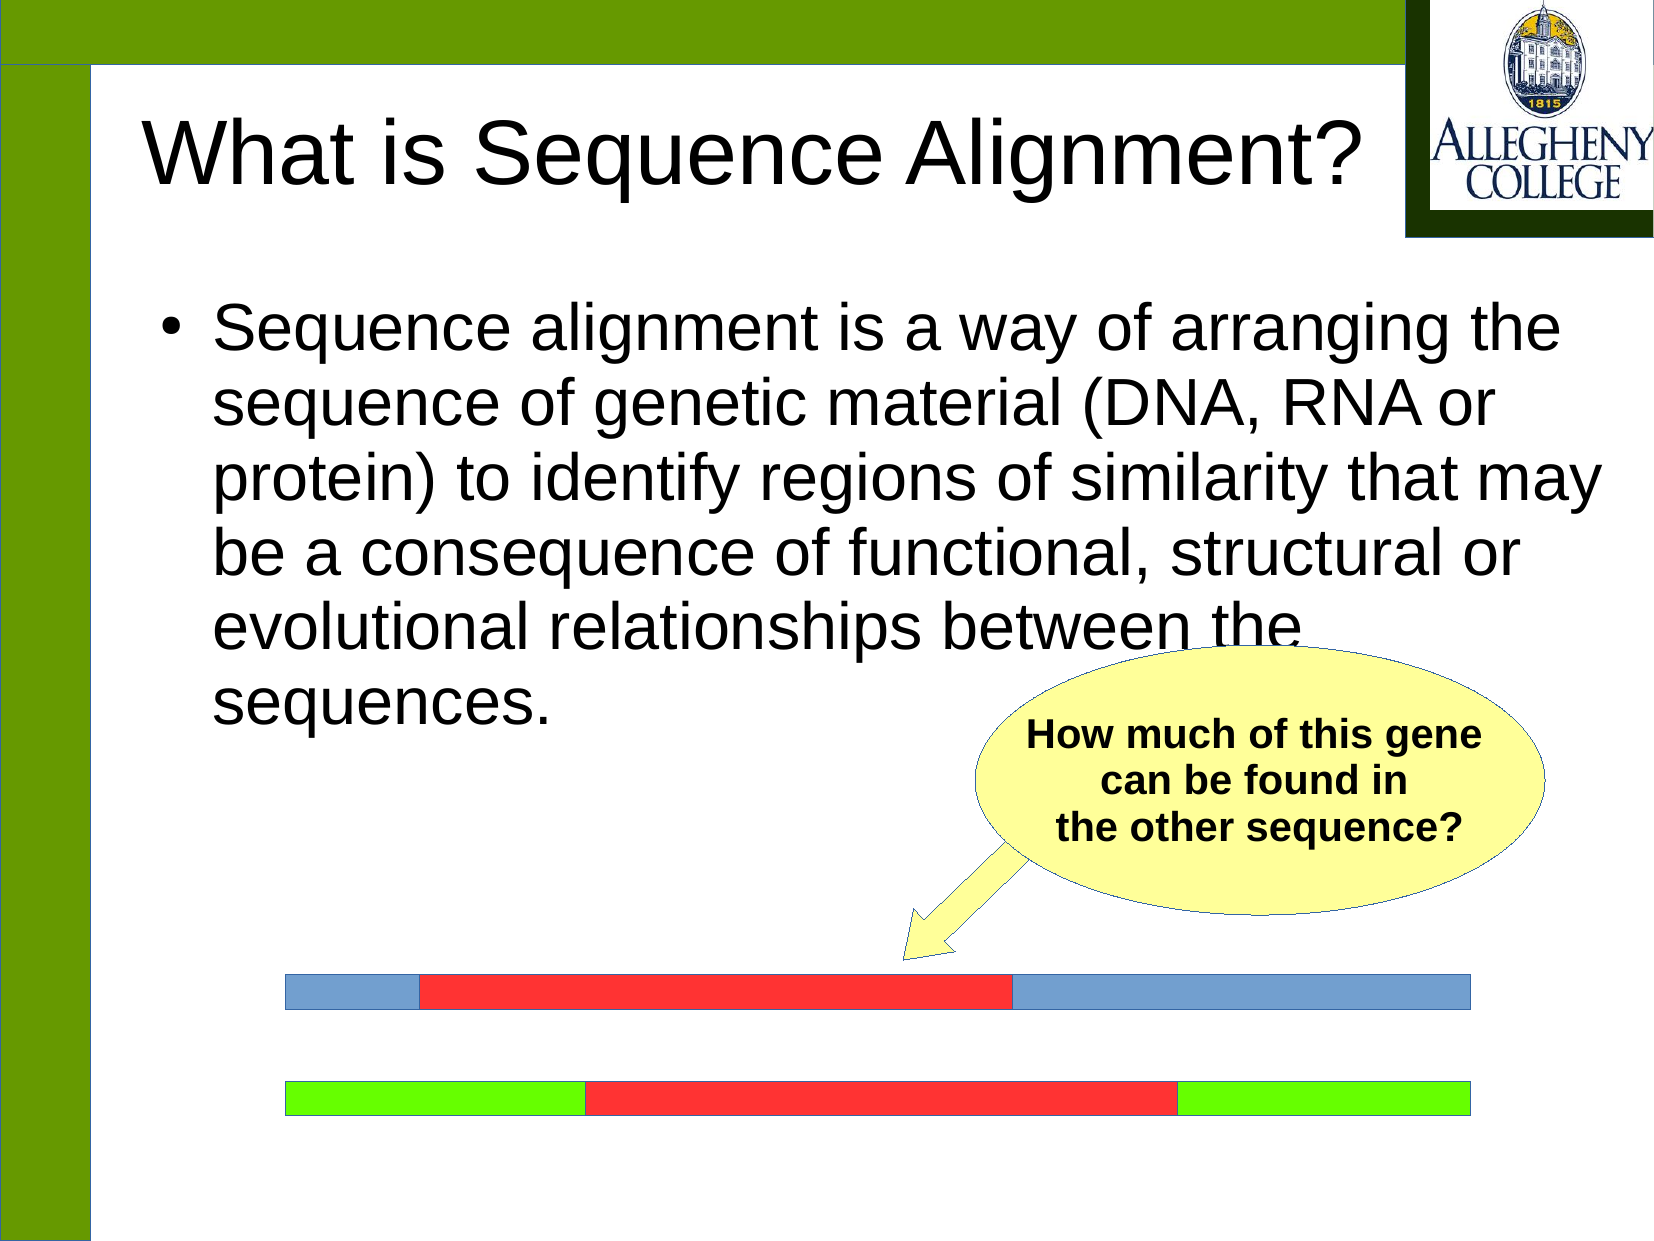

# What is Sequence Alignment?
Sequence alignment is a way of arranging the sequence of genetic material (DNA, RNA or protein) to identify regions of similarity that may be a consequence of functional, structural or evolutional relationships between the sequences.
How much of this gene
can be found in
the other sequence?